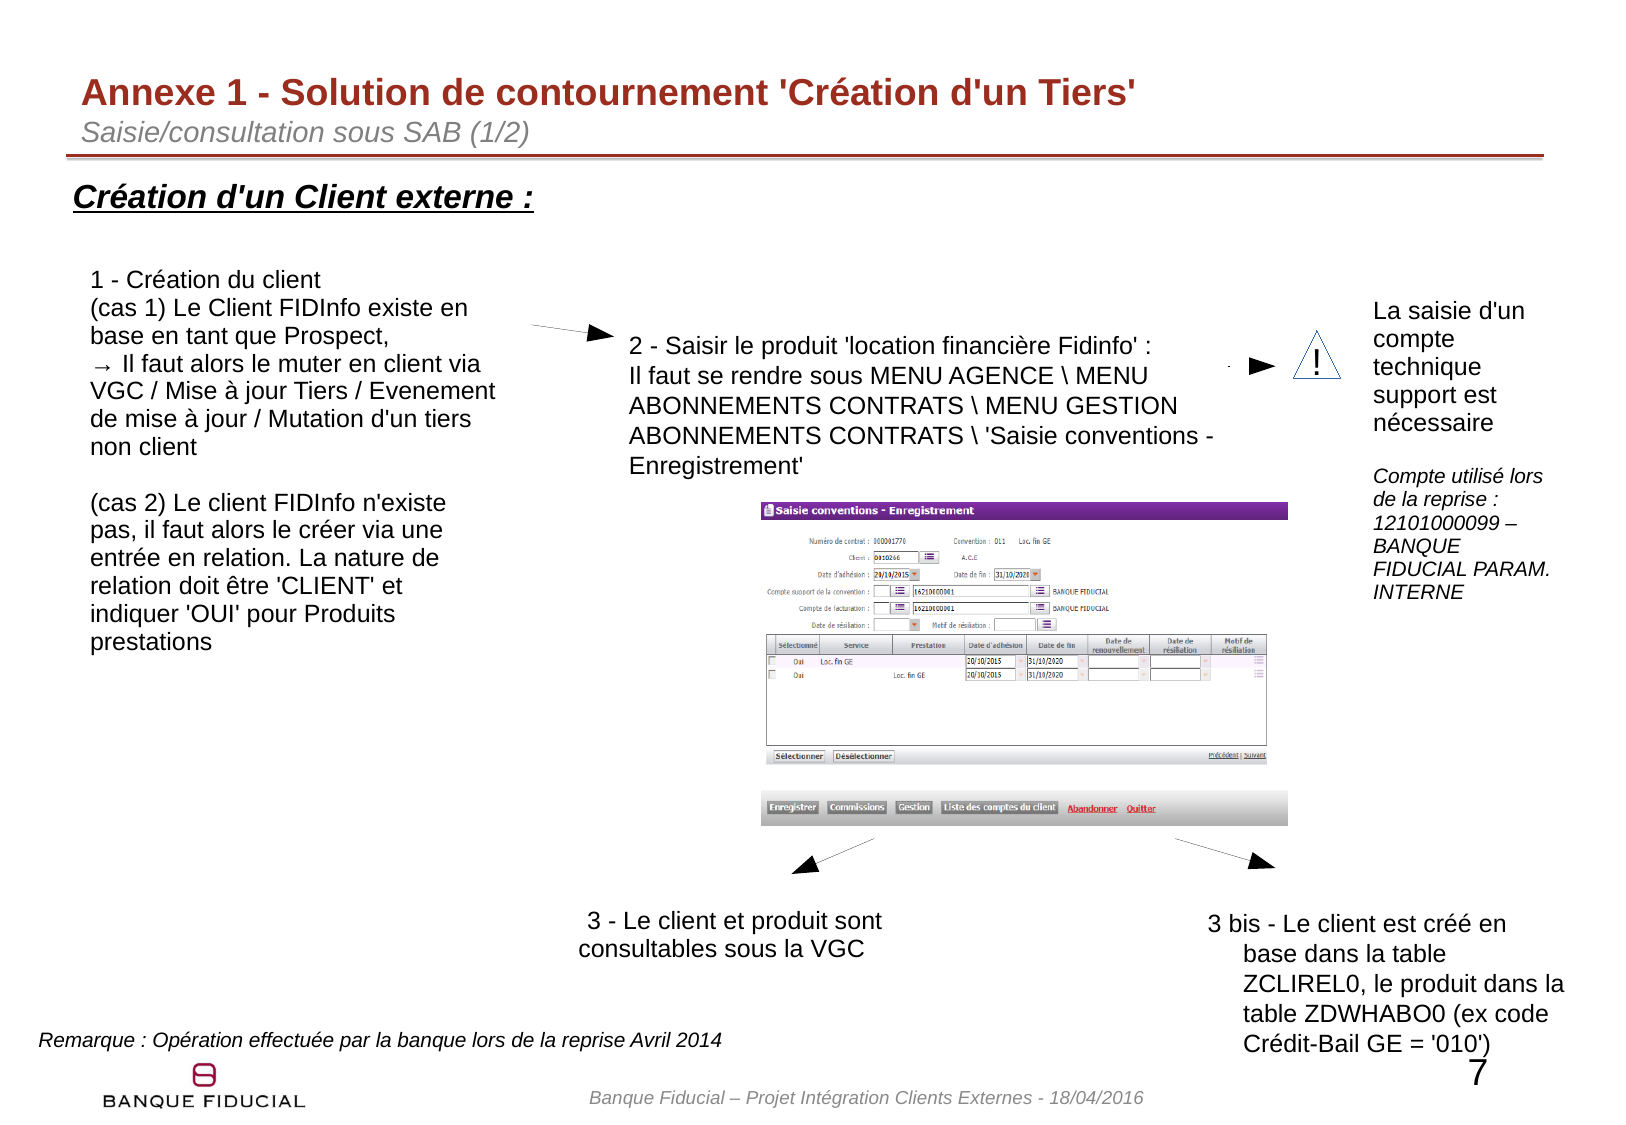

# Annexe 1 - Solution de contournement 'Création d'un Tiers' Saisie/consultation sous SAB (1/2)
Création d'un Client externe :
1 - Création du client
(cas 1) Le Client FIDInfo existe en base en tant que Prospect,
→ Il faut alors le muter en client via VGC / Mise à jour Tiers / Evenement de mise à jour / Mutation d'un tiers non client
(cas 2) Le client FIDInfo n'existe pas, il faut alors le créer via une entrée en relation. La nature de relation doit être 'CLIENT' et indiquer 'OUI' pour Produits prestations
La saisie d'un compte technique support est nécessaire
Compte utilisé lors de la reprise :
12101000099 – BANQUE FIDUCIAL PARAM. INTERNE
2 - Saisir le produit 'location financière Fidinfo' :
Il faut se rendre sous MENU AGENCE \ MENU ABONNEMENTS CONTRATS \ MENU GESTION ABONNEMENTS CONTRATS \ 'Saisie conventions - Enregistrement'
!
3 - Le client et produit sont consultables sous la VGC
3 bis - Le client est créé en base dans la table ZCLIREL0, le produit dans la table ZDWHABO0 (ex code Crédit-Bail GE = '010')
Remarque : Opération effectuée par la banque lors de la reprise Avril 2014